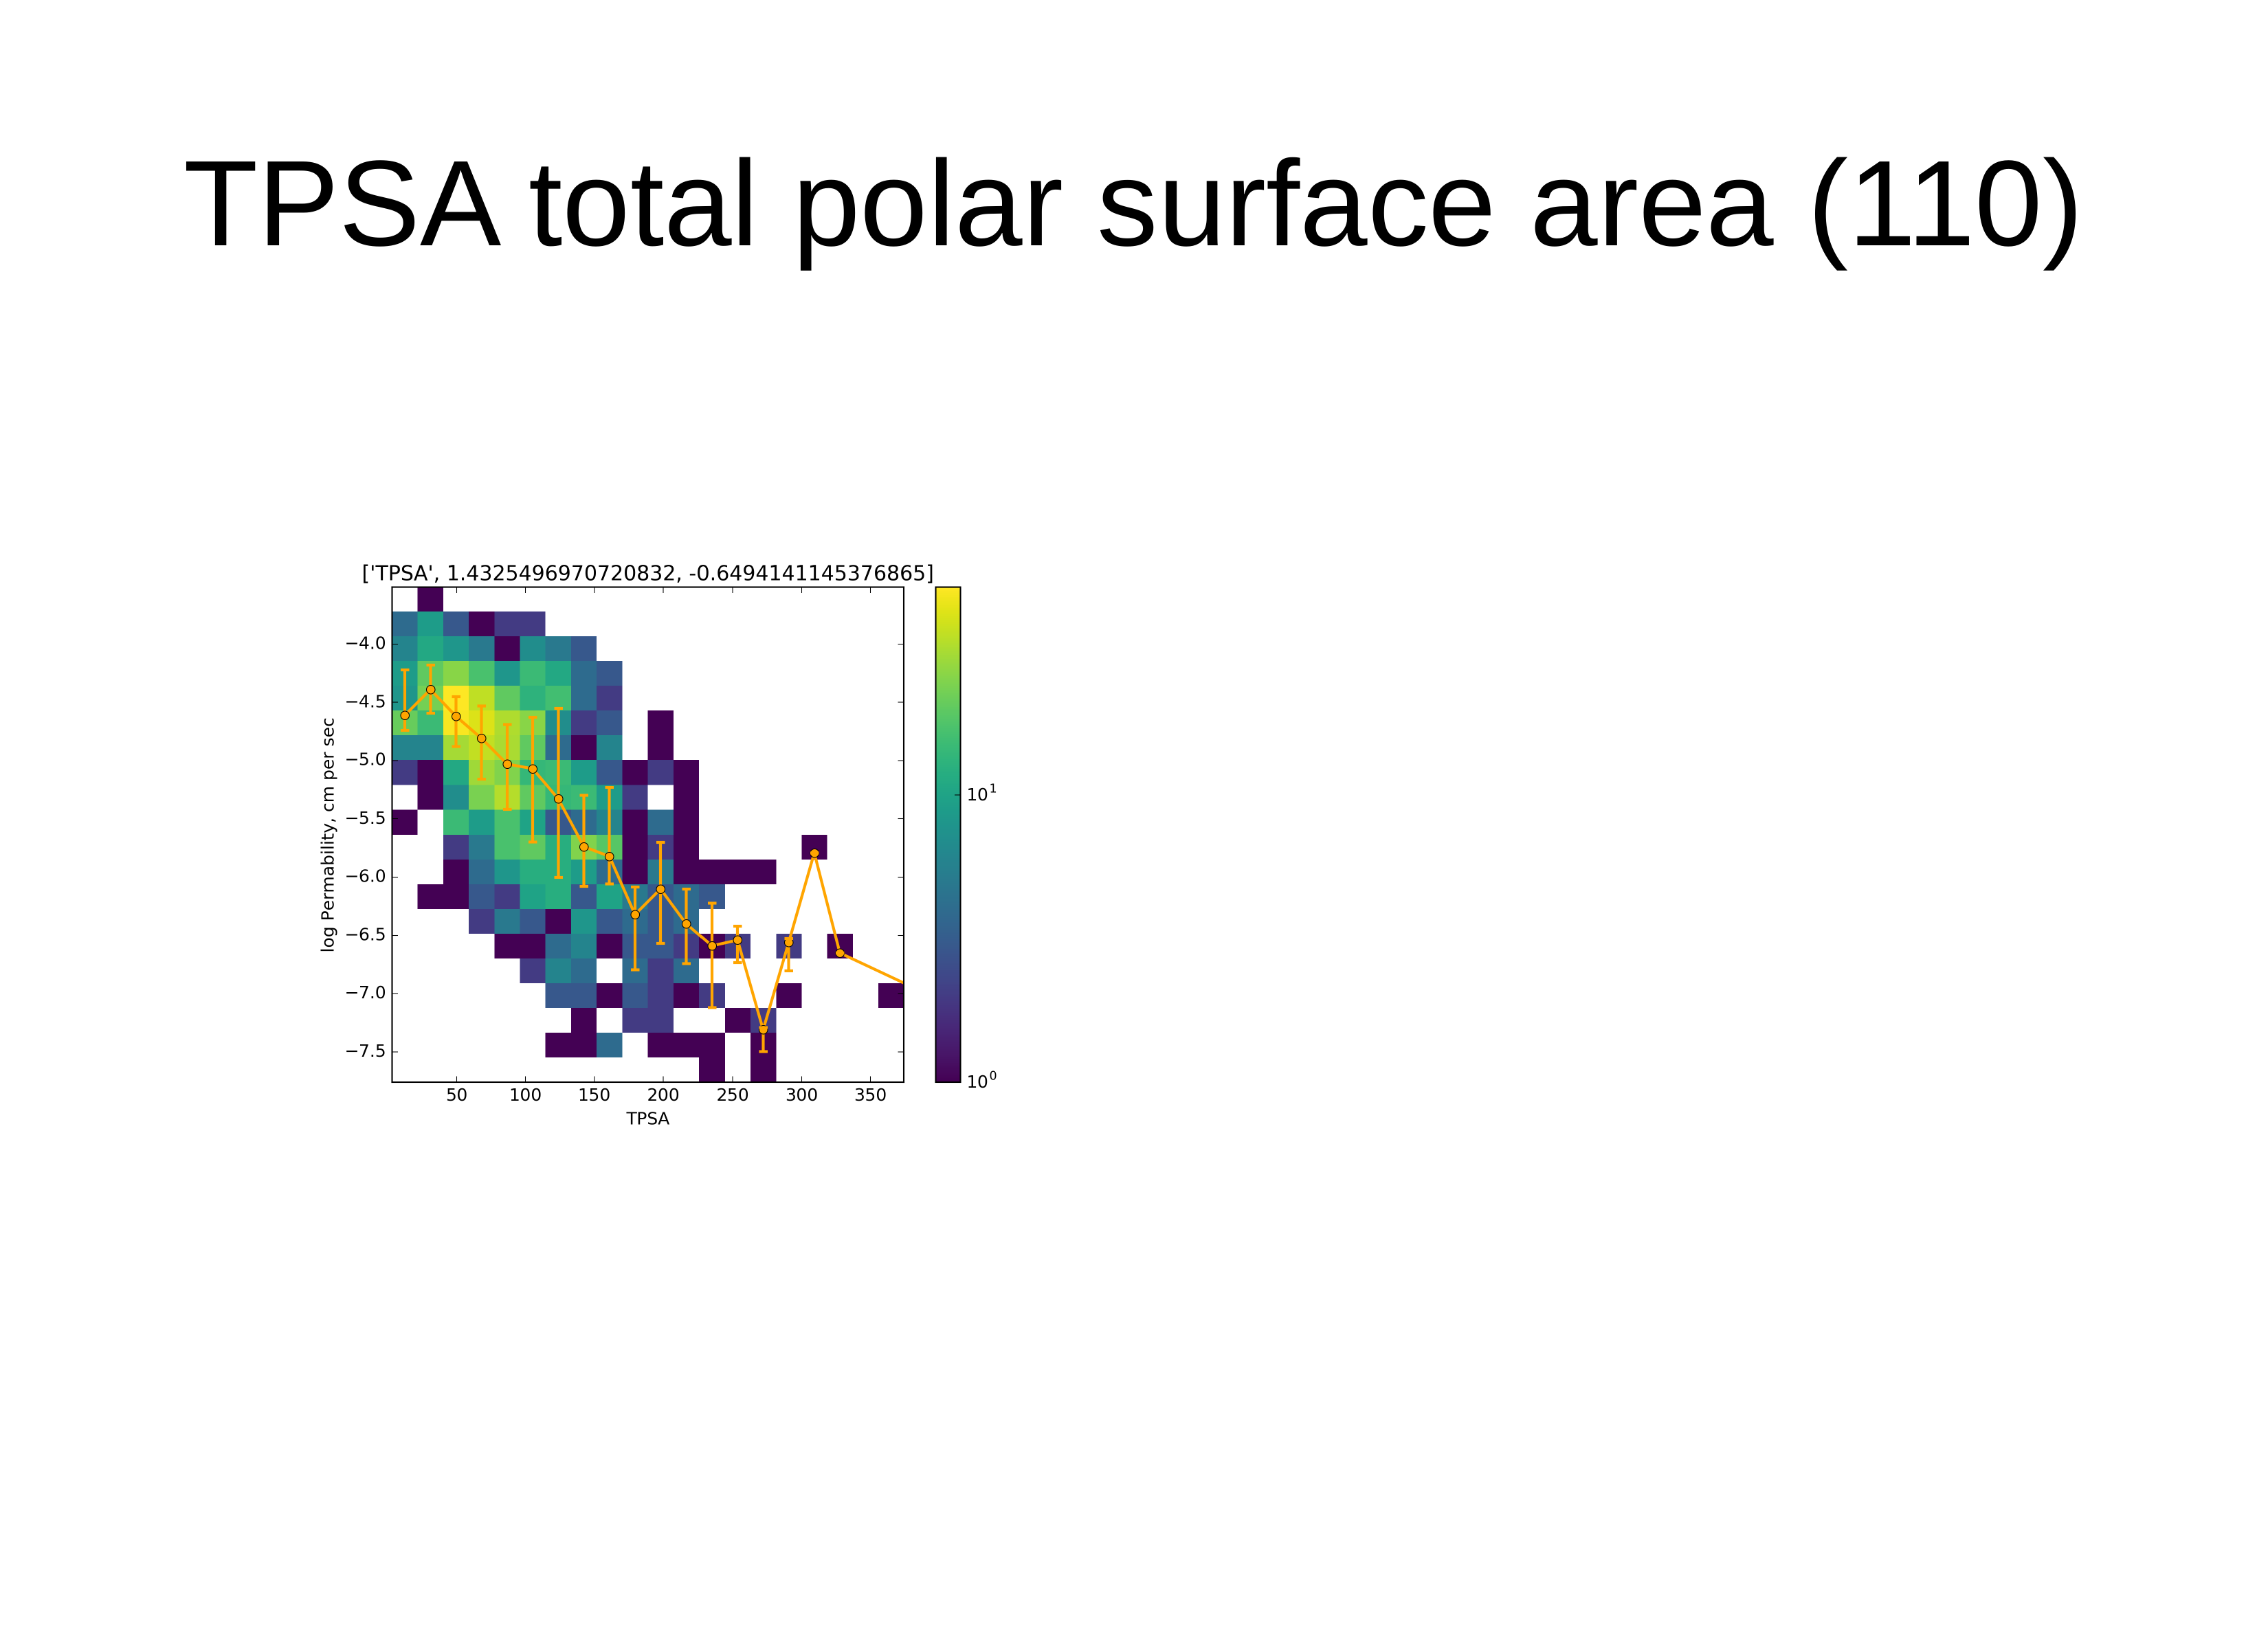

# TPSA total polar surface area (110)